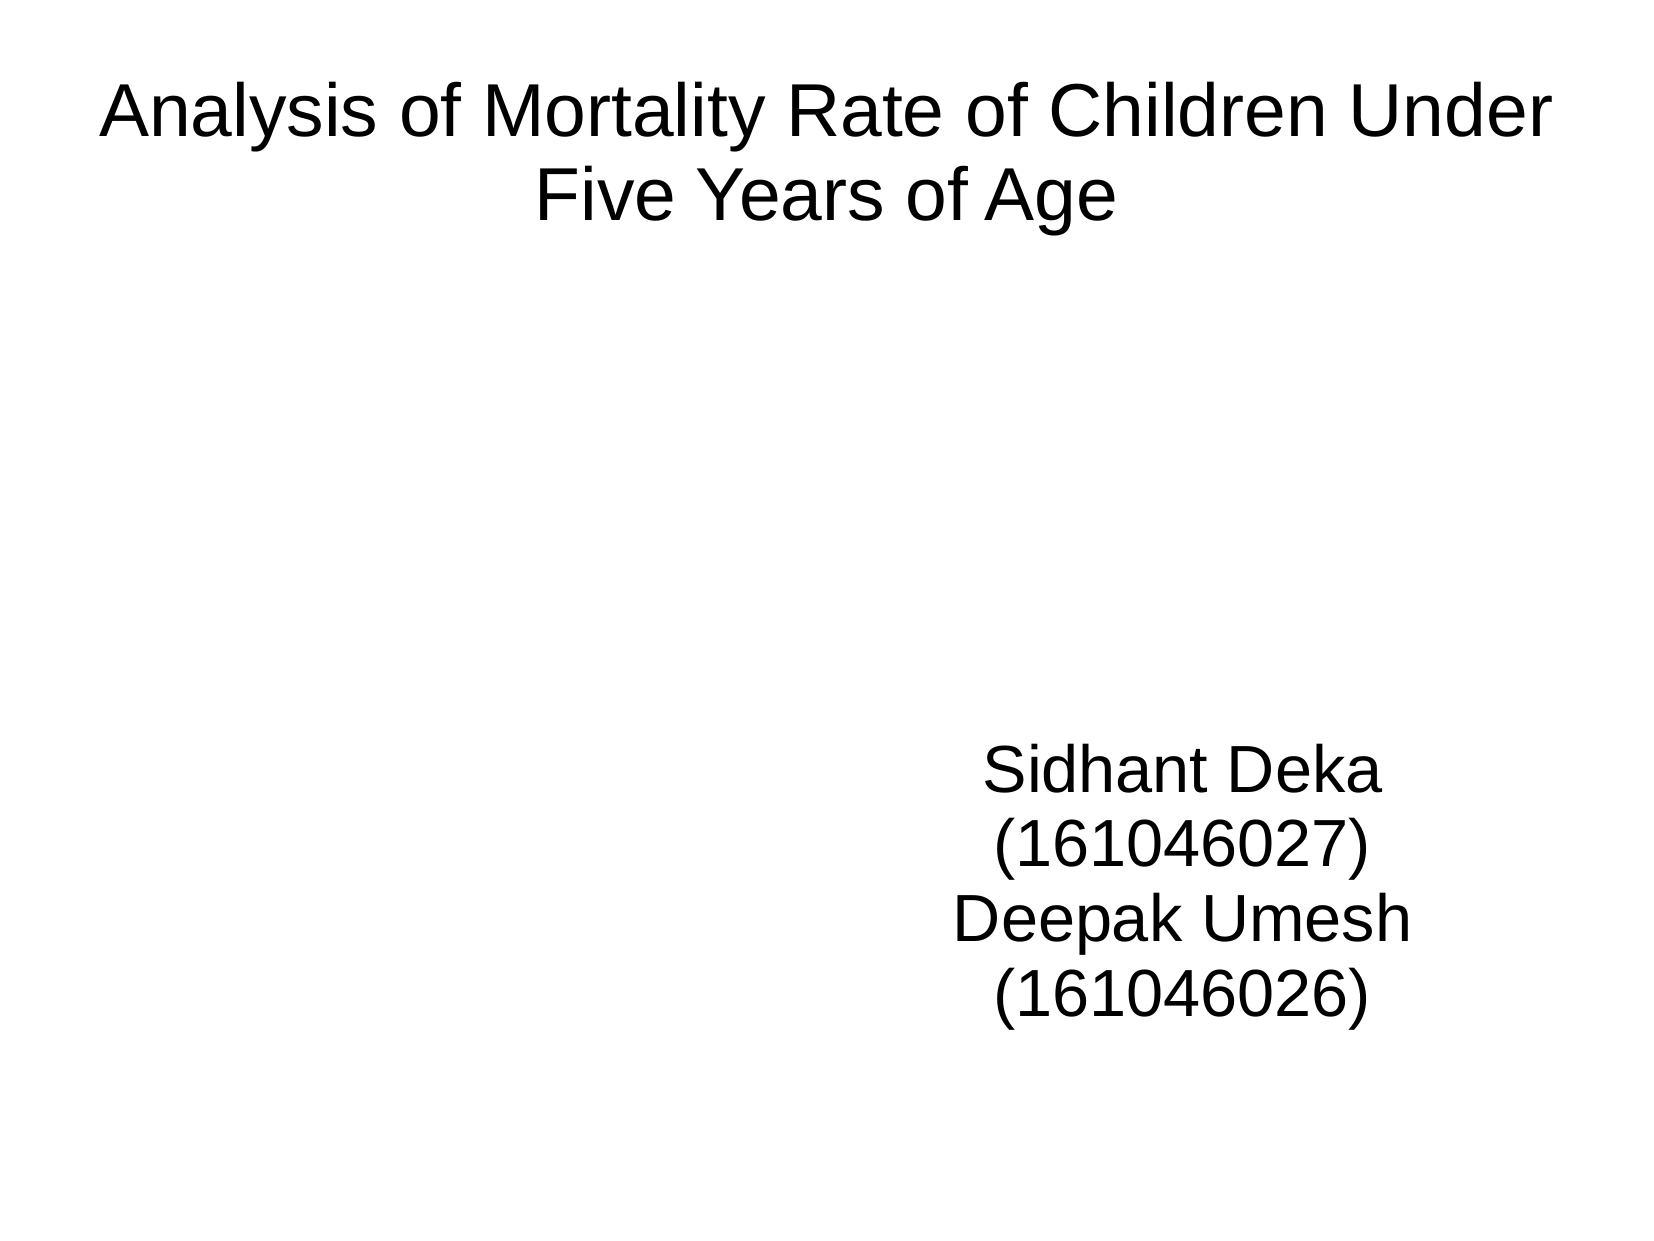

# Analysis of Mortality Rate of Children Under Five Years of Age
									Sidhant Deka
									(161046027)
									Deepak Umesh
									(161046026)